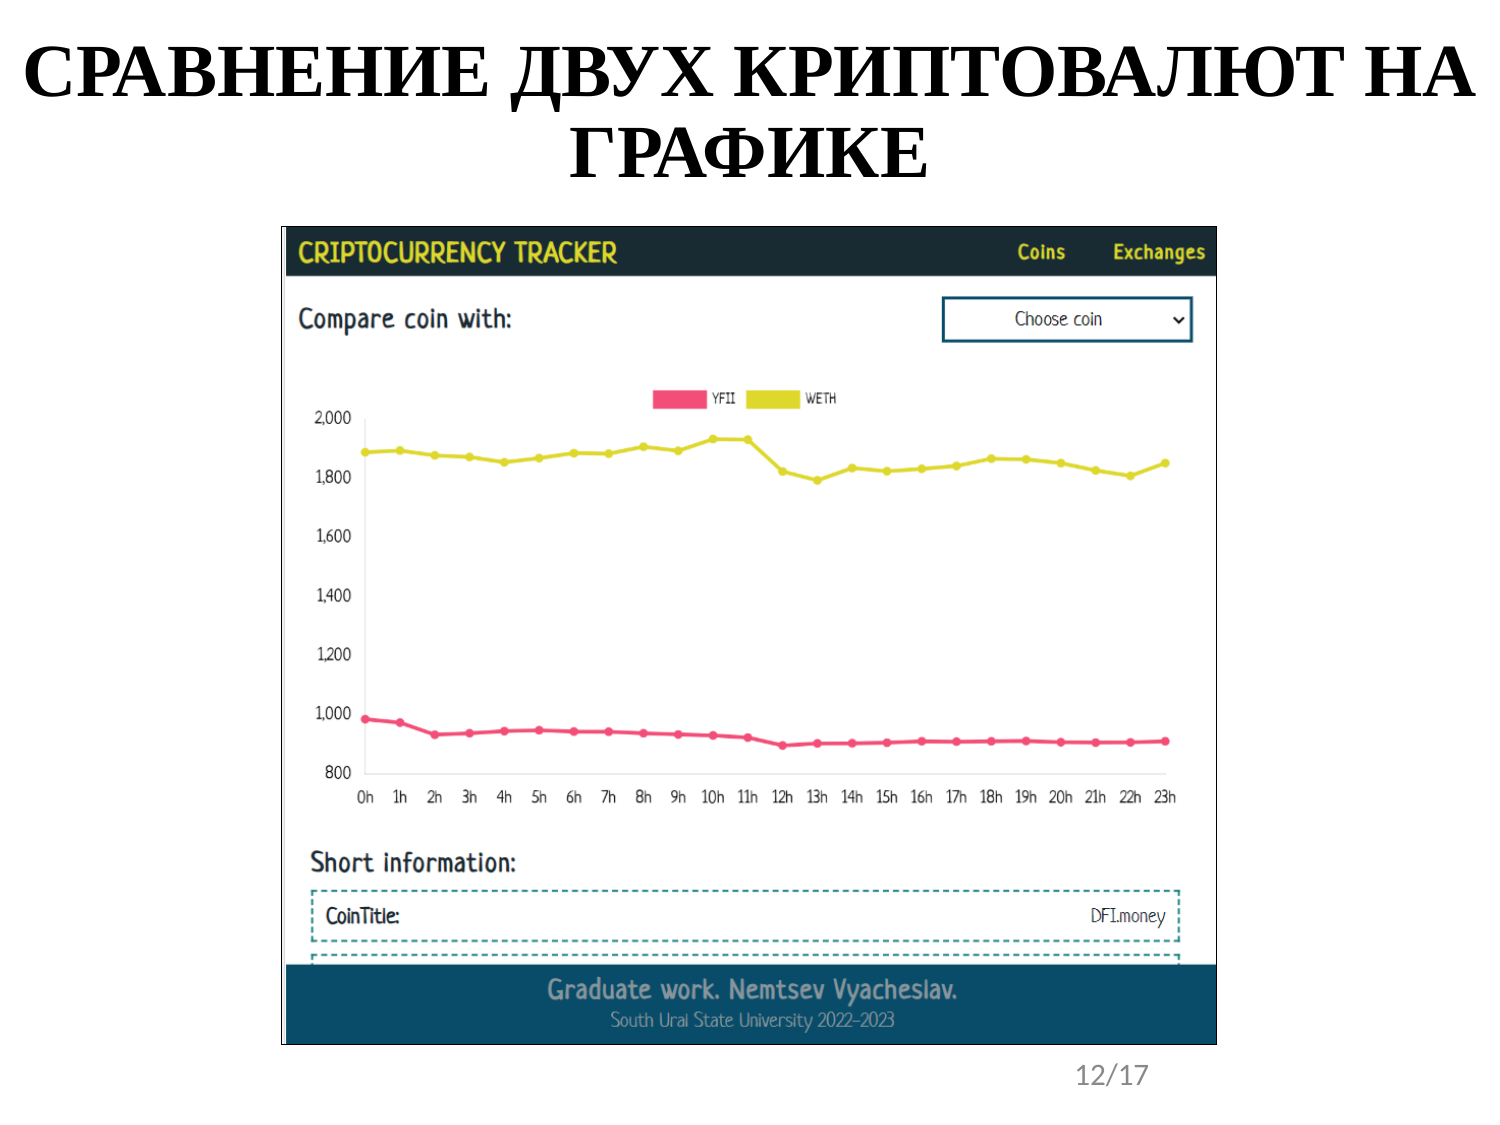

# СРАВНЕНИЕ ДВУХ КРИПТОВАЛЮТ НА ГРАФИКЕ
12/17